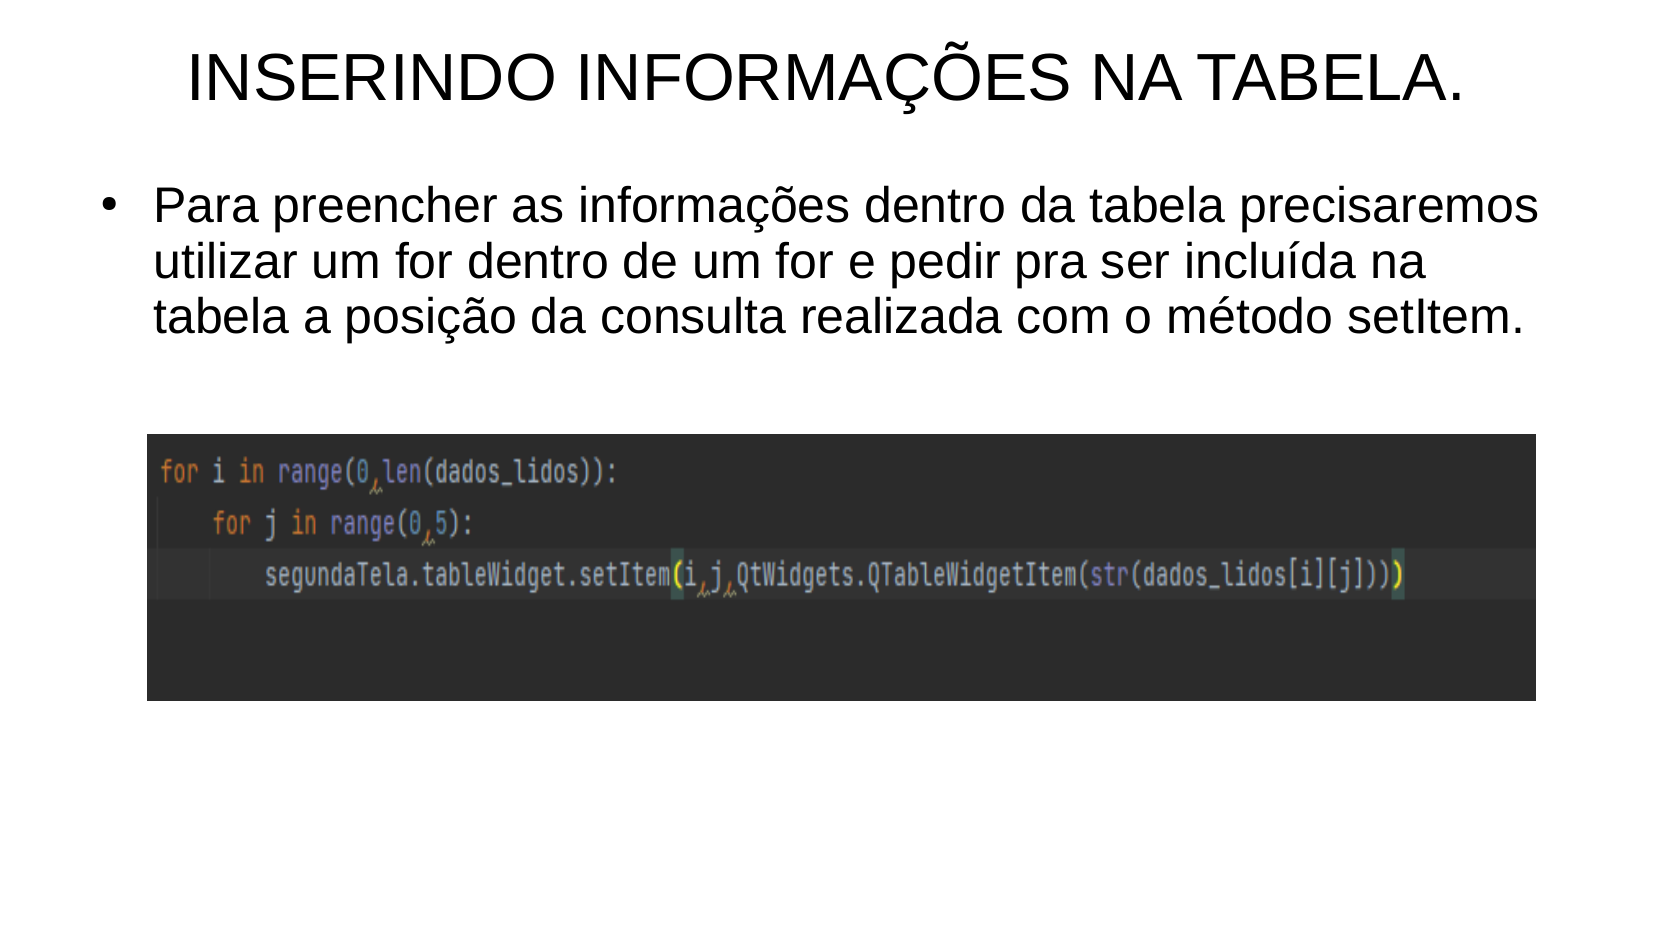

# INSERINDO INFORMAÇÕES NA TABELA.
Para preencher as informações dentro da tabela precisaremos utilizar um for dentro de um for e pedir pra ser incluída na tabela a posição da consulta realizada com o método setItem.